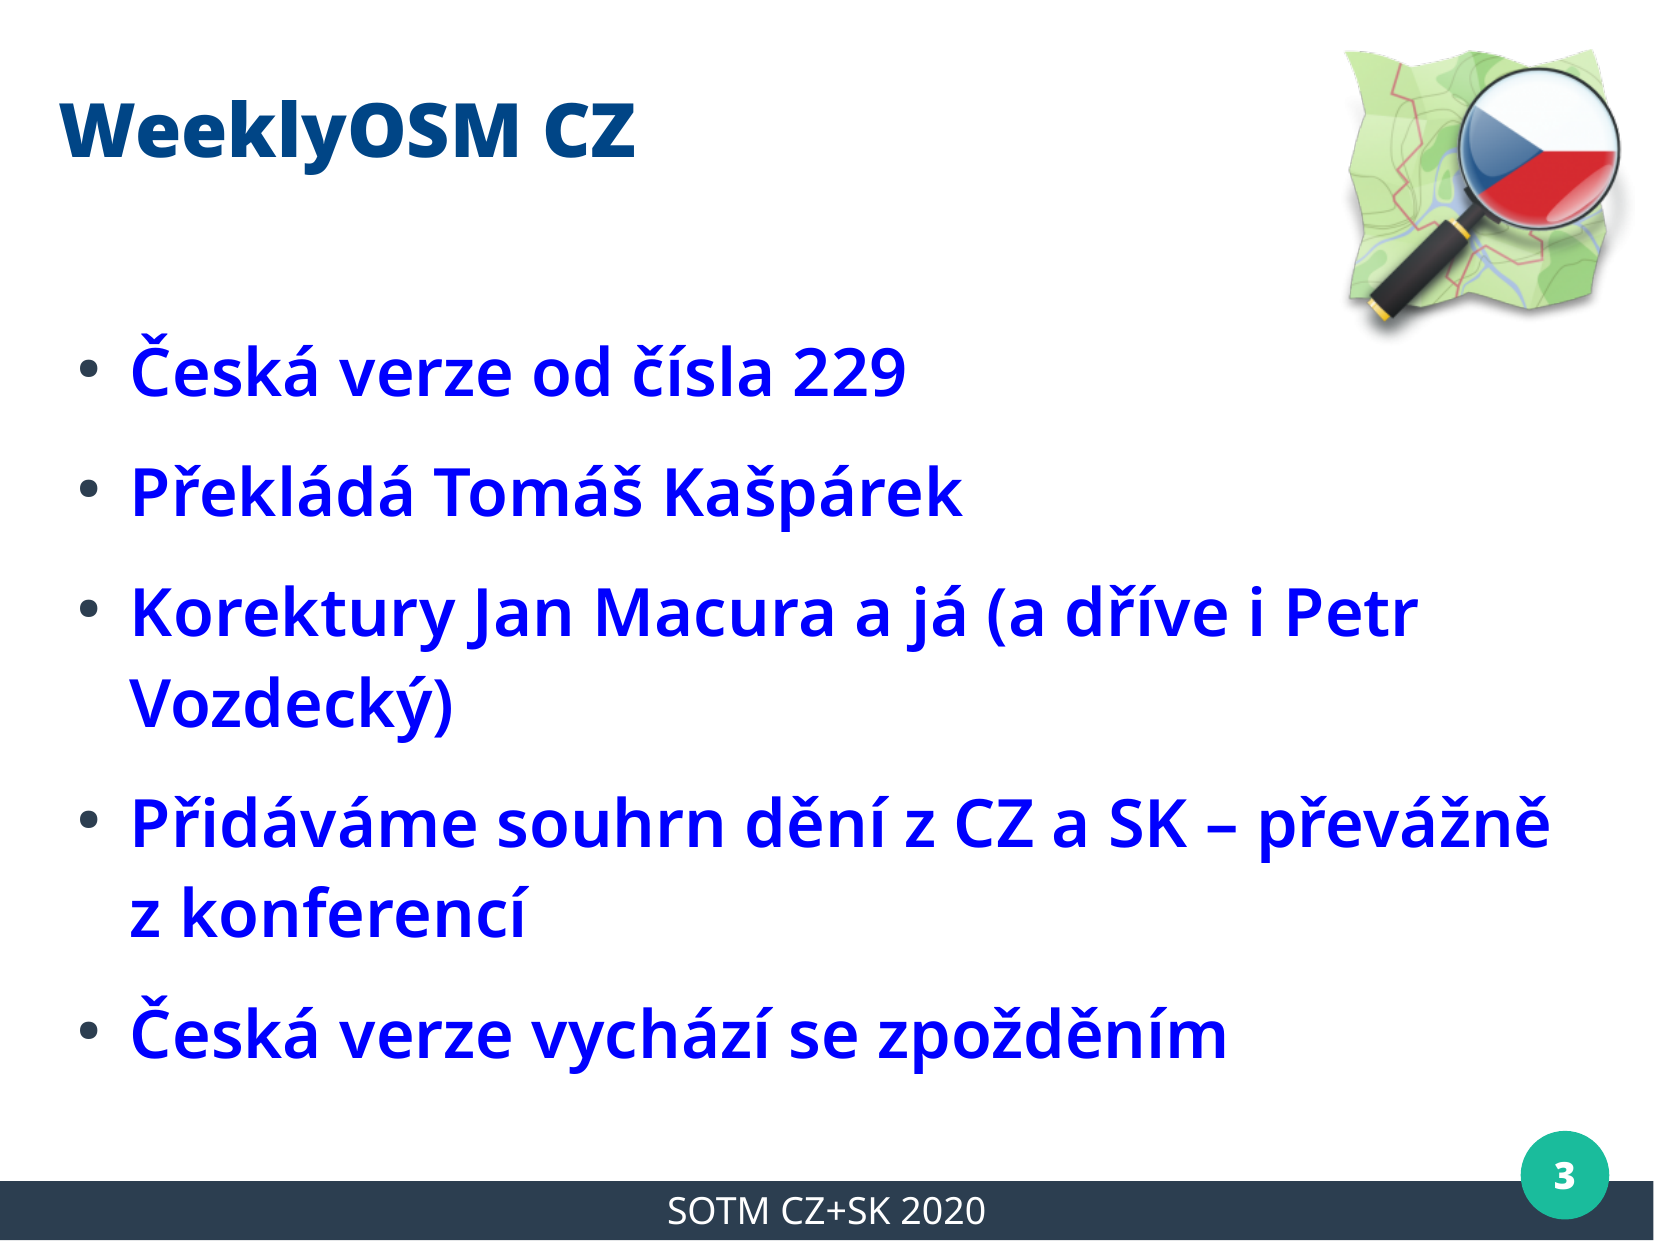

# WeeklyOSM CZ
Česká verze od čísla 229
Překládá Tomáš Kašpárek
Korektury Jan Macura a já (a dříve i Petr Vozdecký)
Přidáváme souhrn dění z CZ a SK – převážně z konferencí
Česká verze vychází se zpožděním
3
SOTM CZ+SK 2020